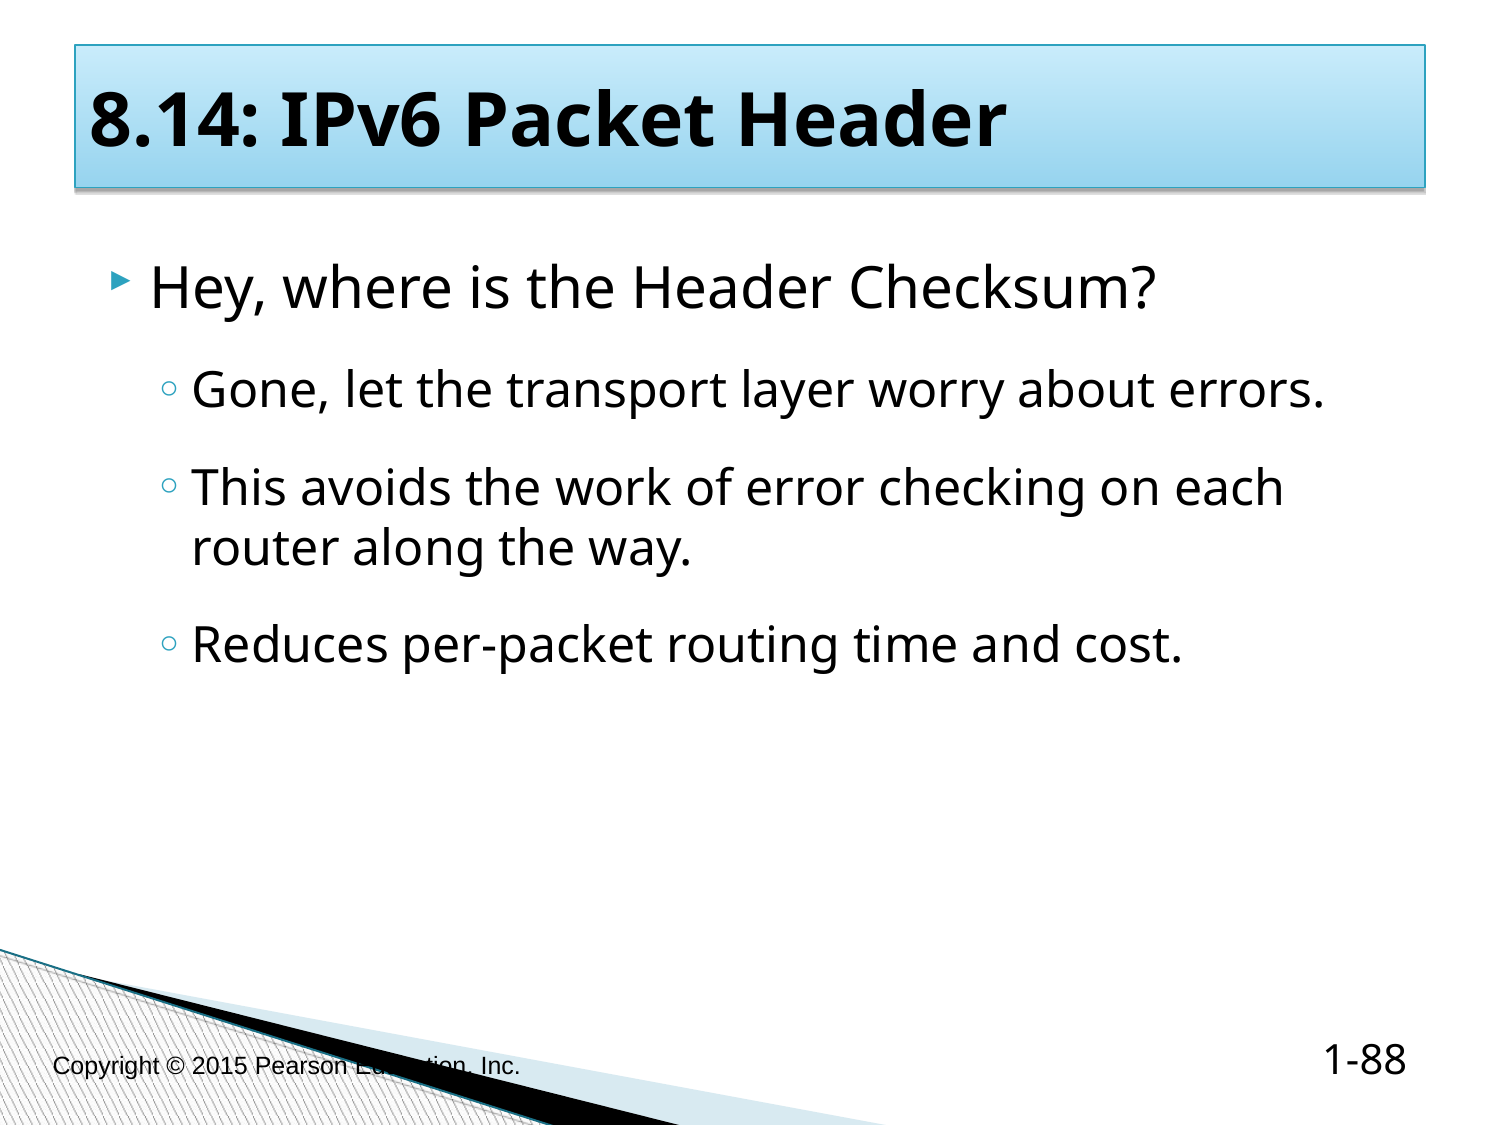

8.14: IPv6 Packet Header
# Hey, where is the Header Checksum?
Gone, let the transport layer worry about errors.
This avoids the work of error checking on each router along the way.
Reduces per-packet routing time and cost.
Copyright © 2015 Pearson Education, Inc.